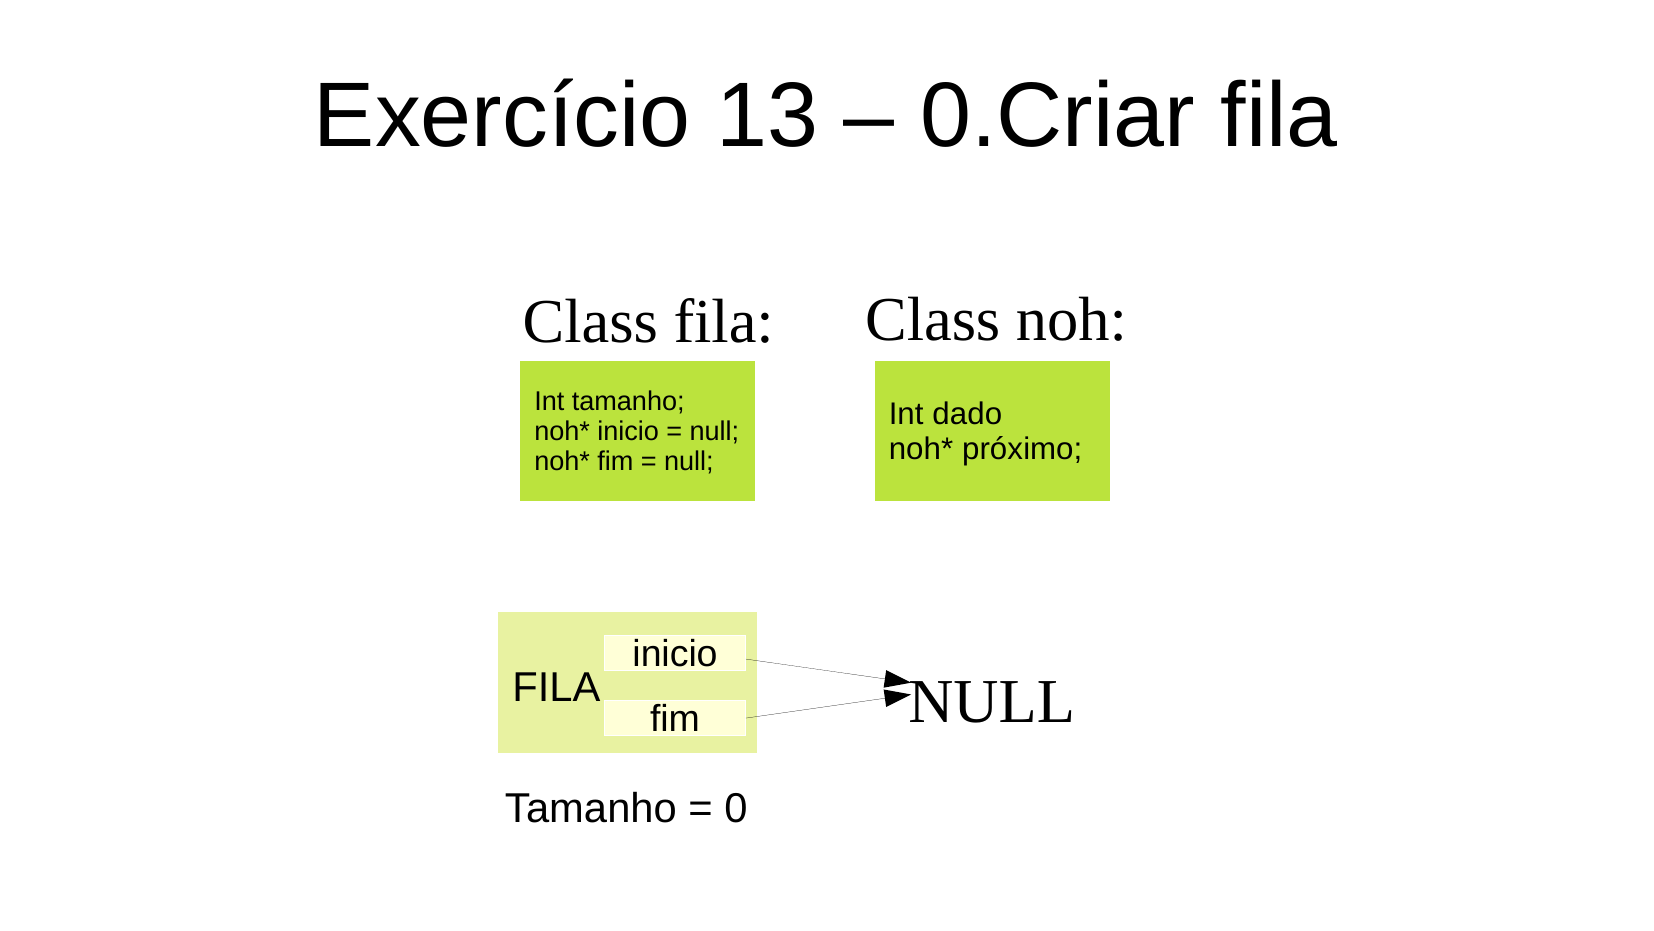

# Exercício 13 – 0.Criar fila
Class noh:
Class fila:
Int tamanho;
noh* inicio = null;
noh* fim = null;
Int dado
noh* próximo;
inicio
FILA
NULL
fim
Tamanho = 0